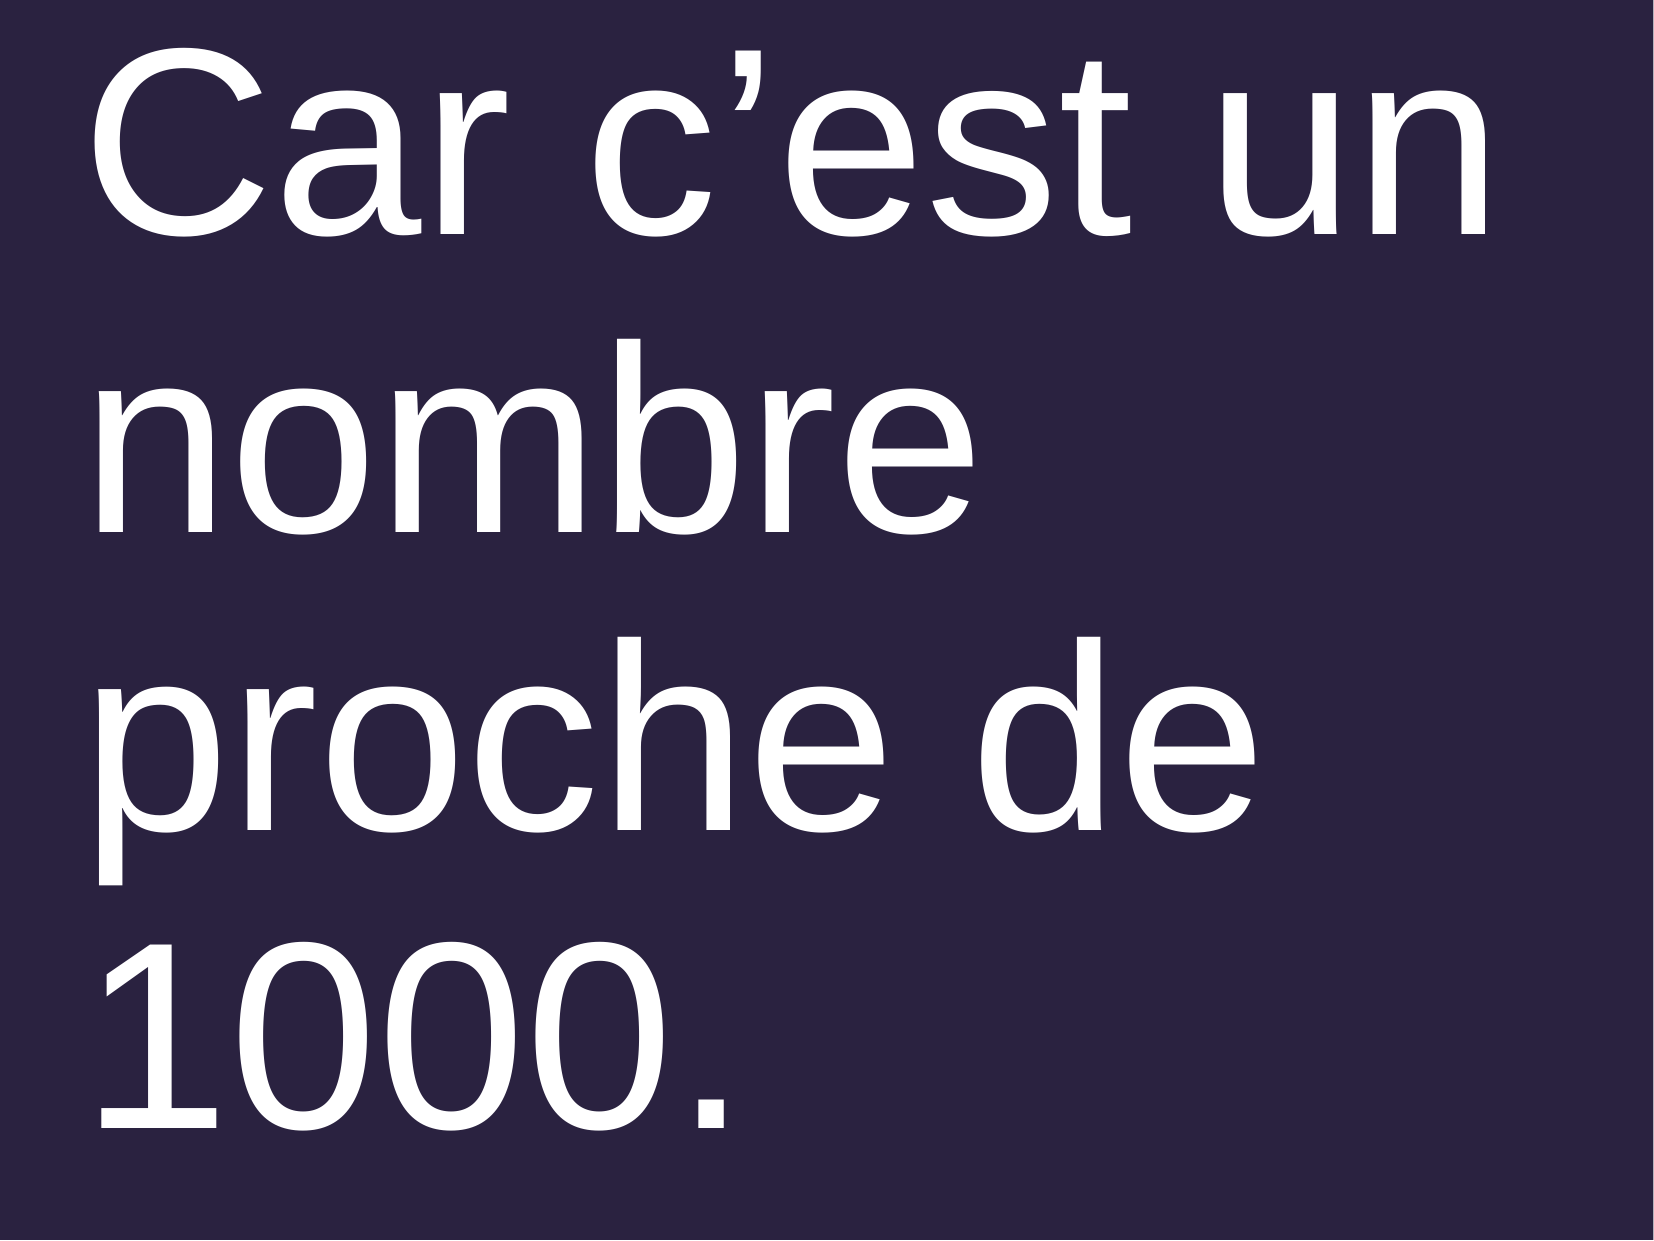

# Car c’est un nombre proche de 1000.